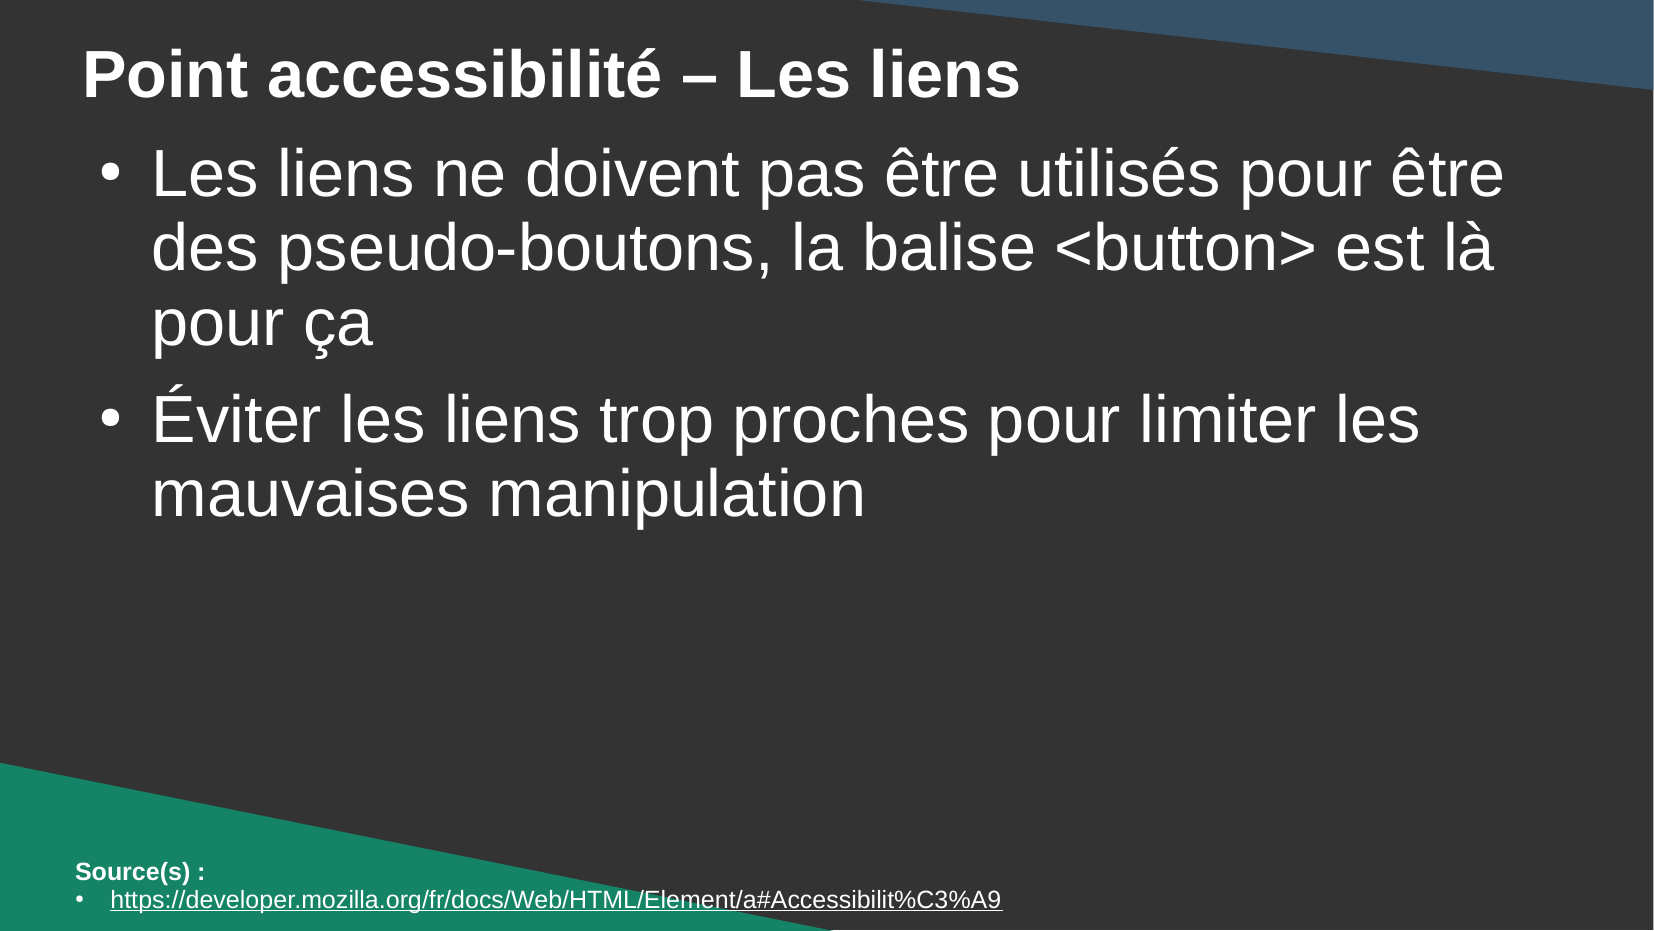

# Point accessibilité – Les liens
Les liens ne doivent pas être utilisés pour être des pseudo-boutons, la balise <button> est là pour ça
Éviter les liens trop proches pour limiter les mauvaises manipulation
Source(s) :
https://developer.mozilla.org/fr/docs/Web/HTML/Element/a#Accessibilit%C3%A9